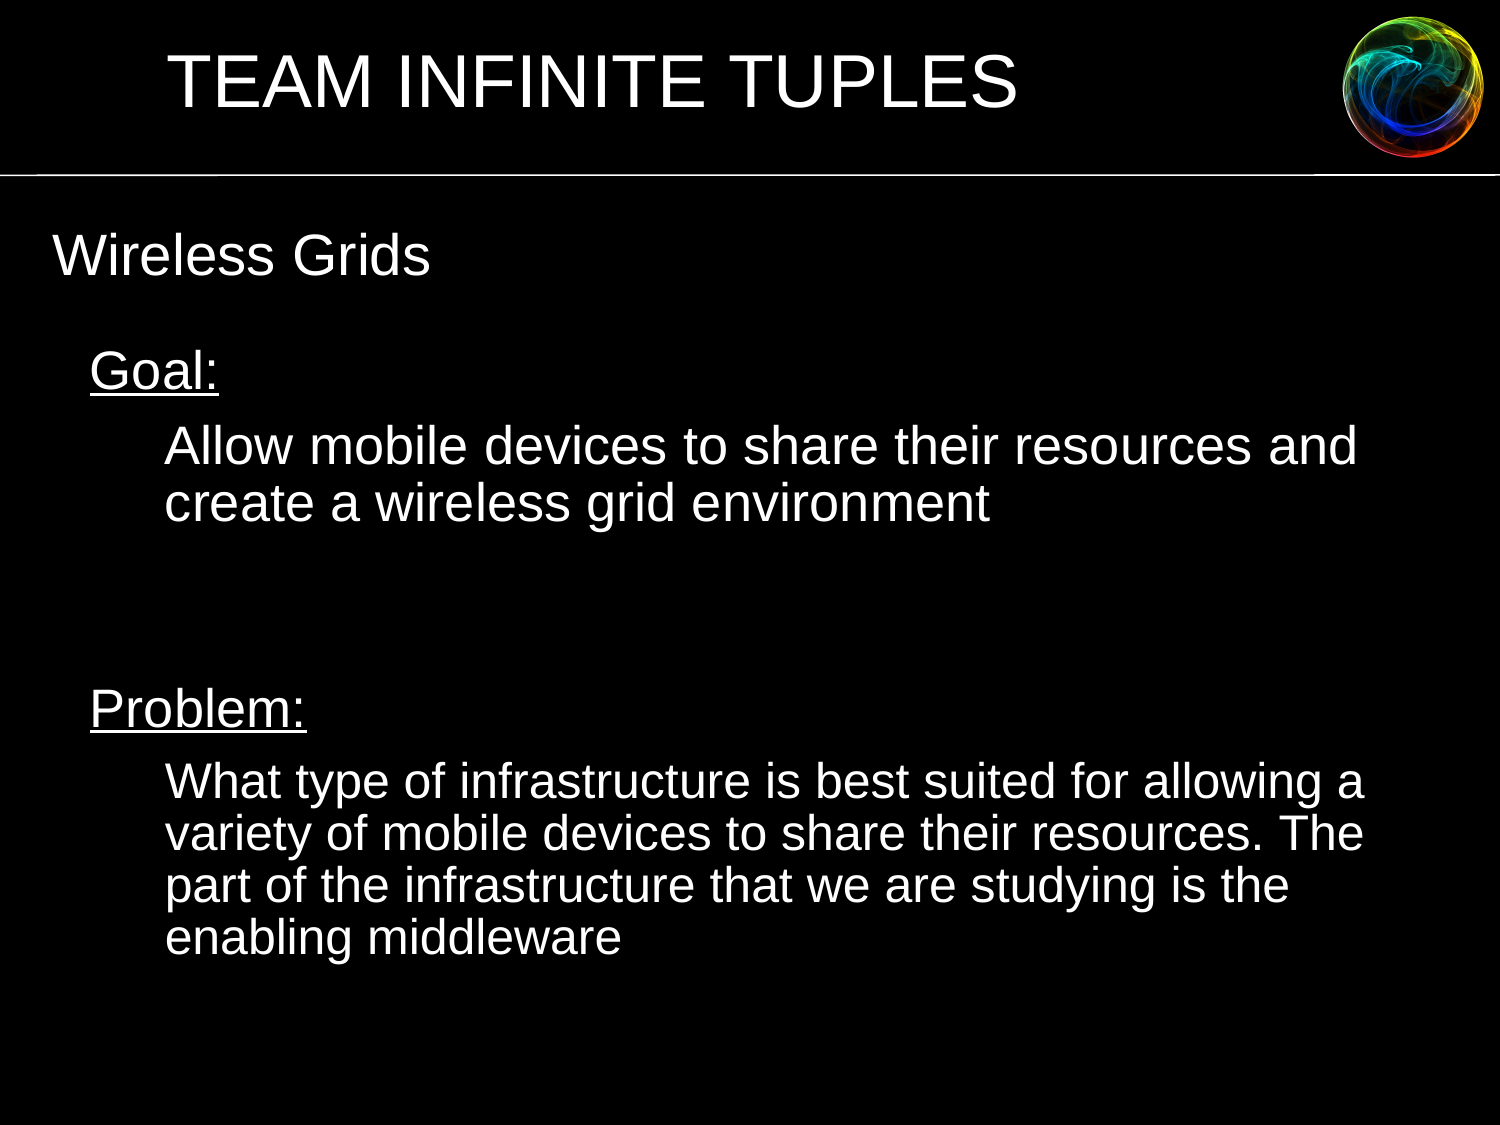

TEAM INFINITE TUPLES
Wireless Grids
Goal:
Allow mobile devices to share their resources and create a wireless grid environment
Problem:
What type of infrastructure is best suited for allowing a variety of mobile devices to share their resources. The part of the infrastructure that we are studying is the enabling middleware